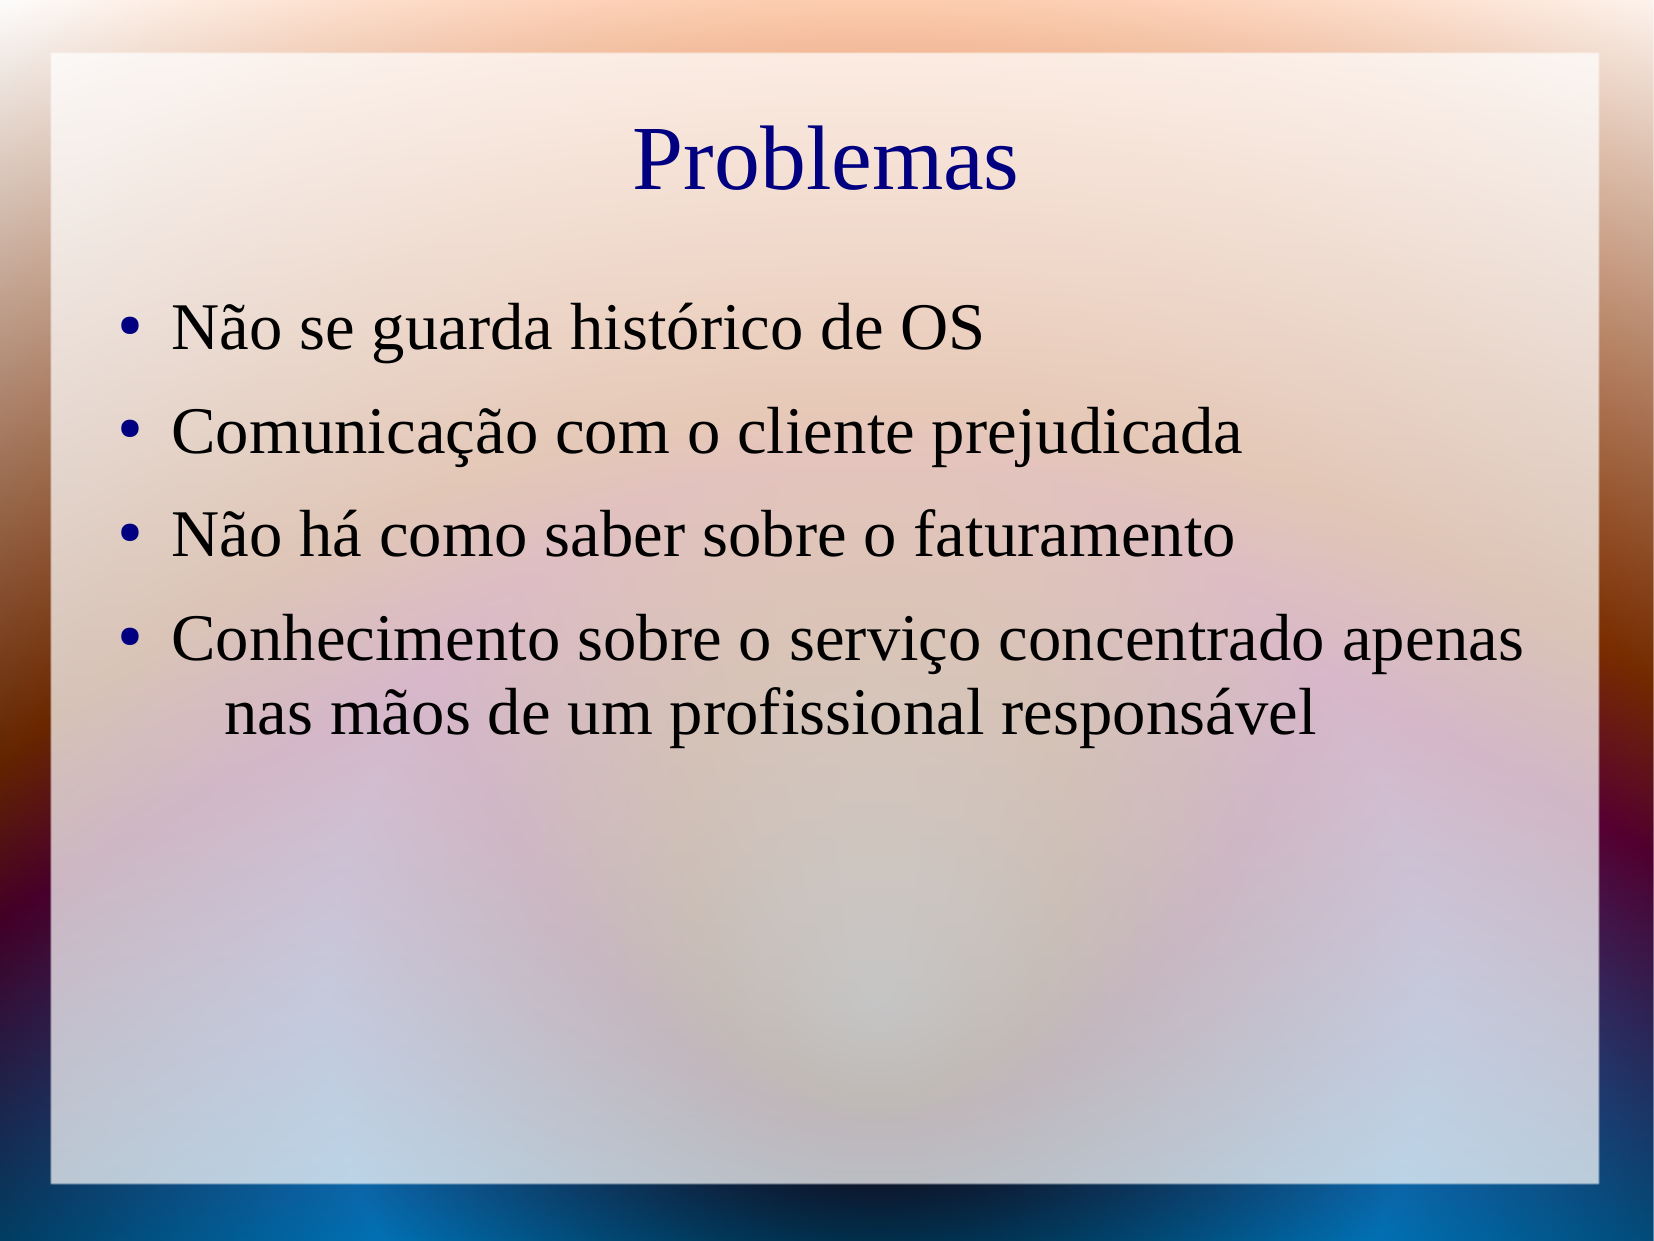

# Problemas
Não se guarda histórico de OS
Comunicação com o cliente prejudicada
Não há como saber sobre o faturamento
Conhecimento sobre o serviço concentrado apenas nas mãos de um profissional responsável